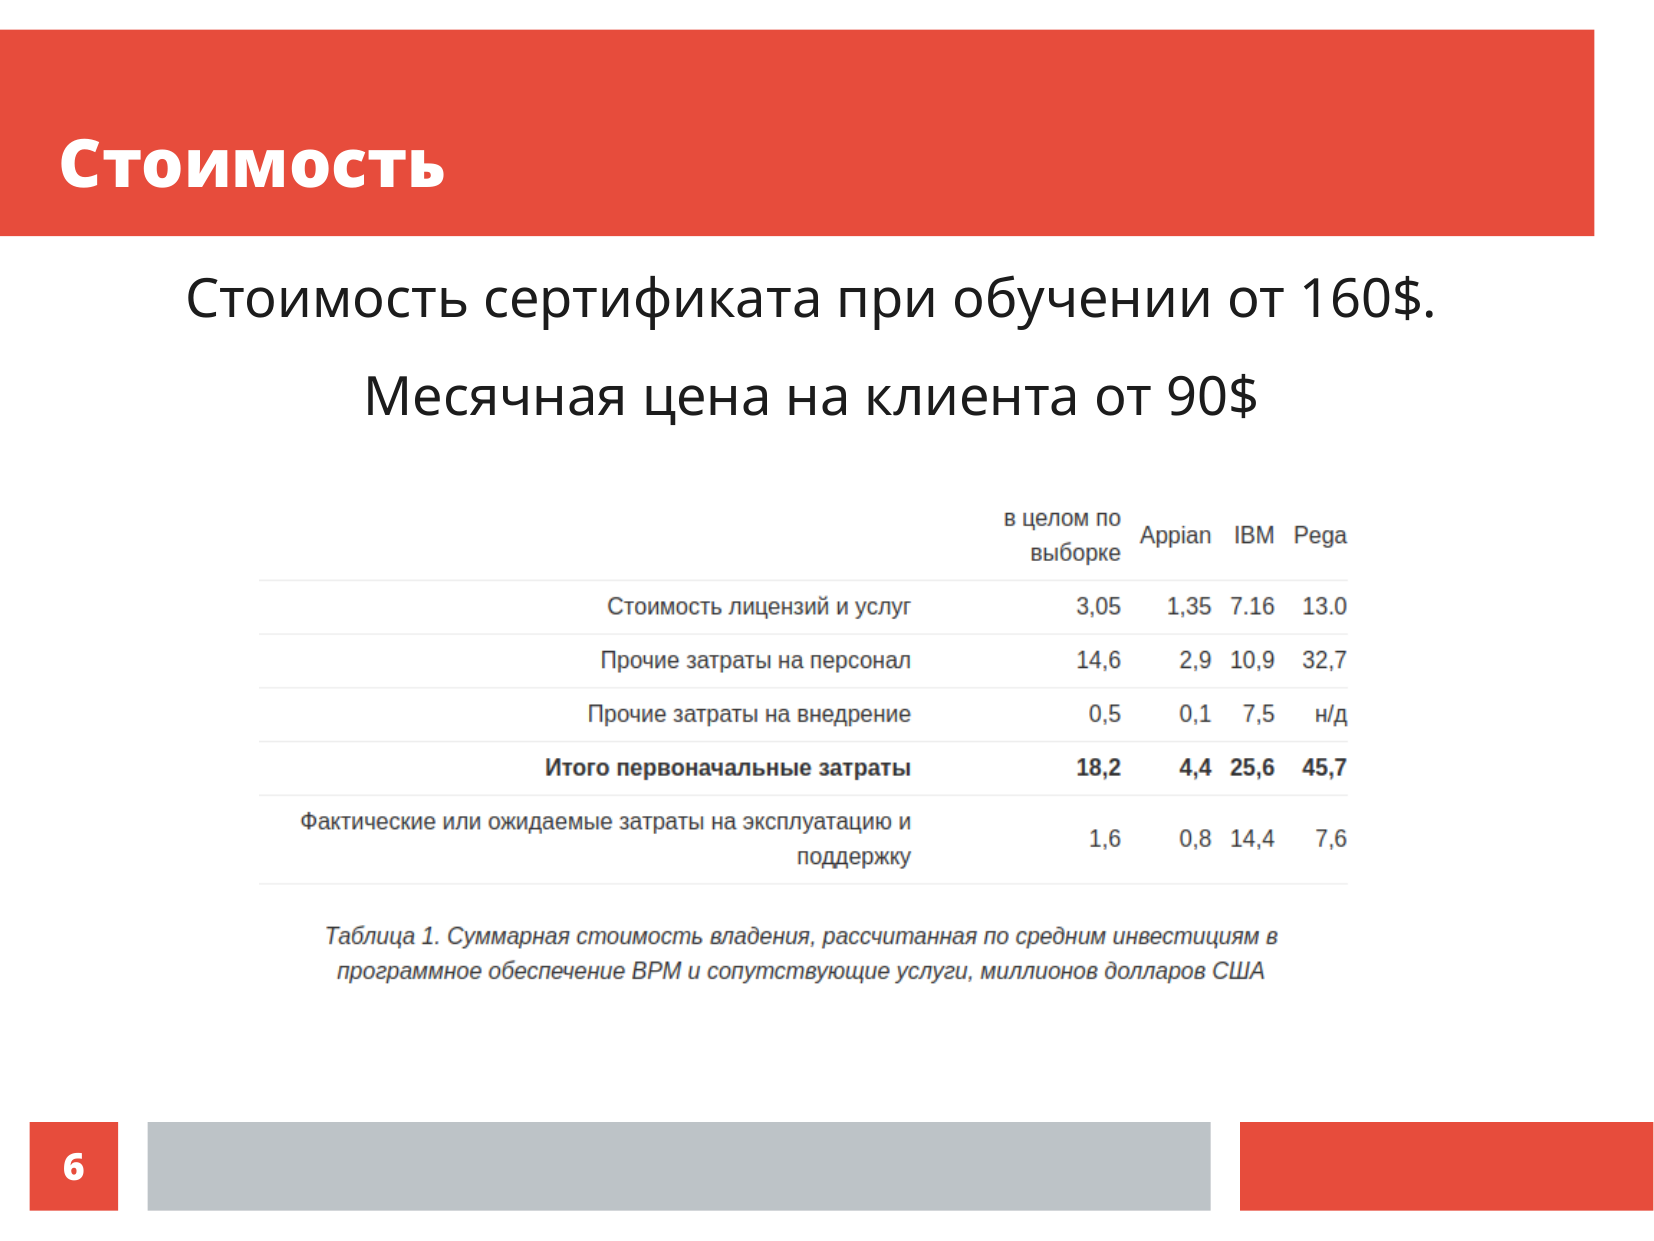

# Стоимость
Стоимость сертификата при обучении от 160$.
Месячная цена на клиента от 90$
6